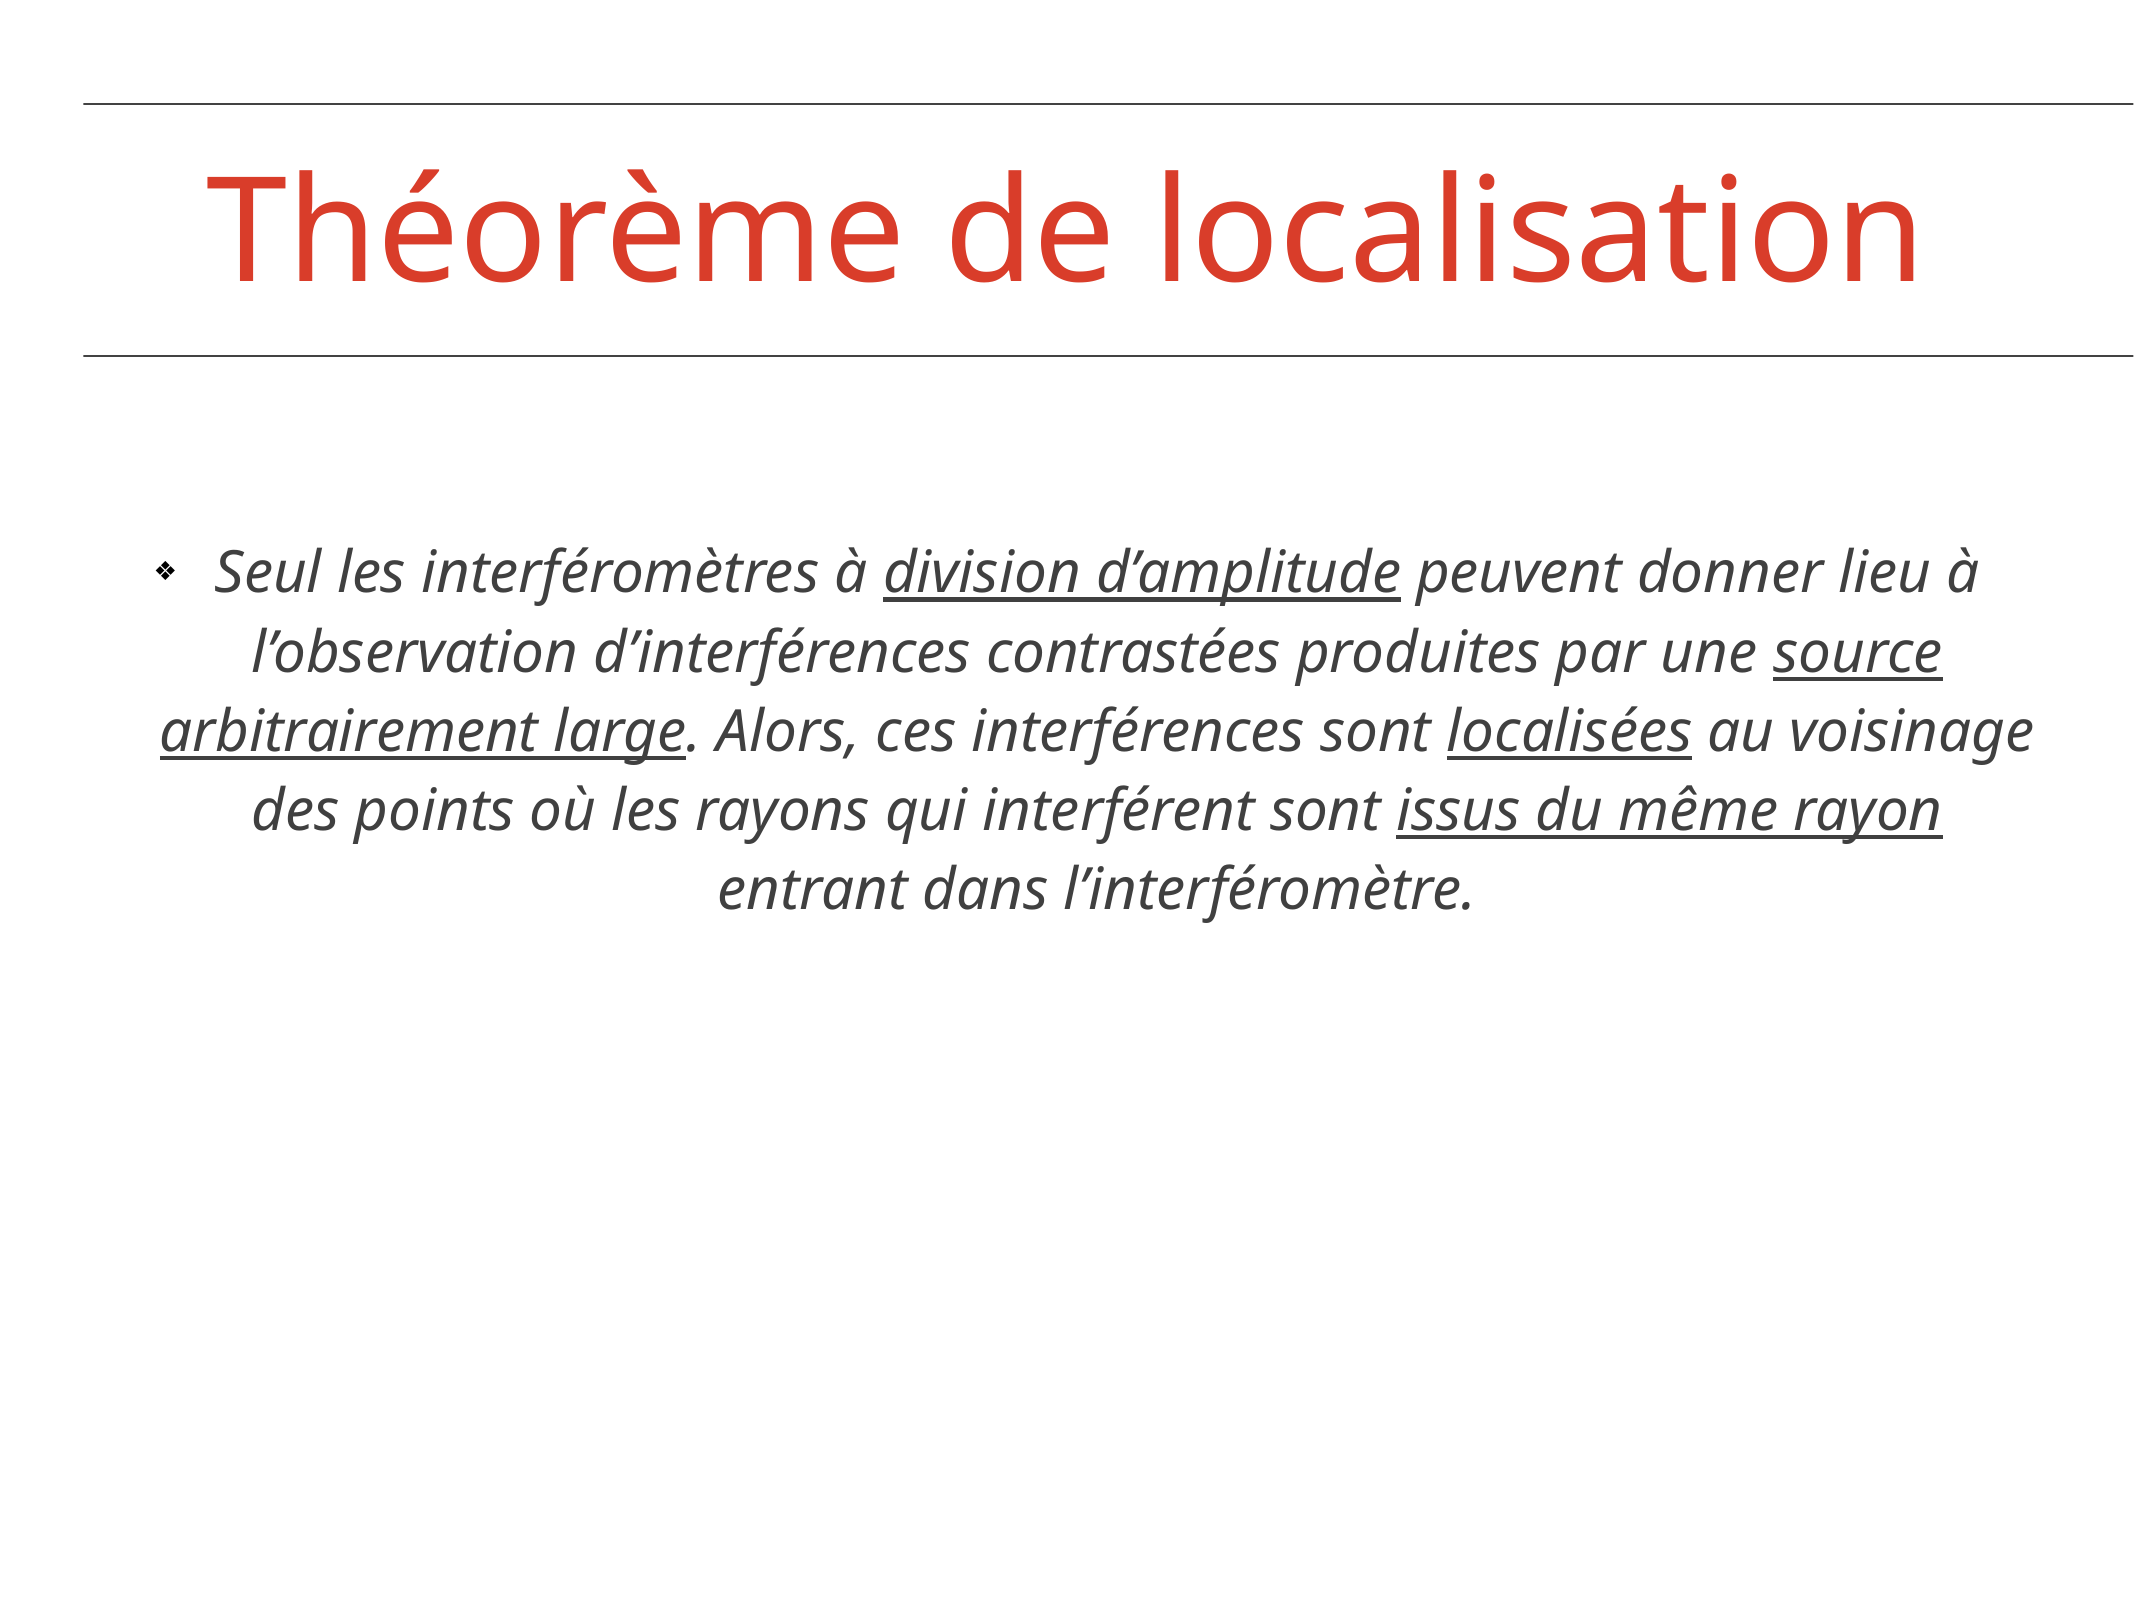

Théorème de localisation
Seul les interféromètres à division d’amplitude peuvent donner lieu à l’observation d’interférences contrastées produites par une source arbitrairement large. Alors, ces interférences sont localisées au voisinage des points où les rayons qui interférent sont issus du même rayon entrant dans l’interféromètre.